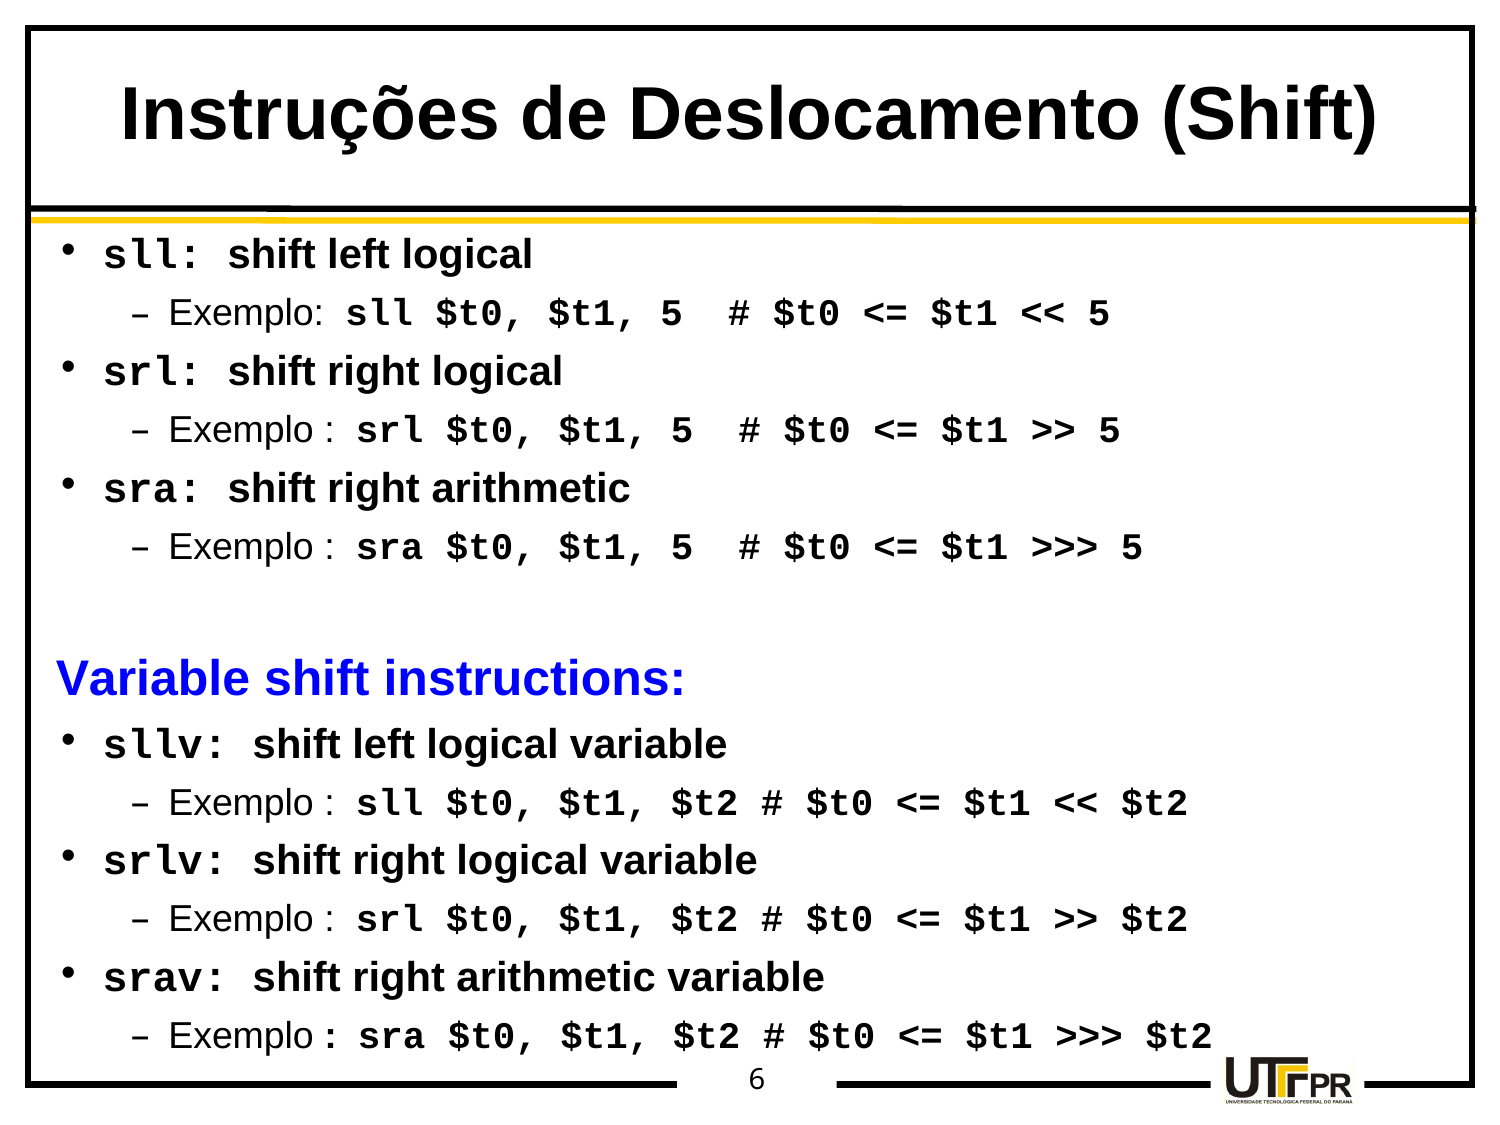

Instruções de Deslocamento (Shift)
# sll: shift left logical
Exemplo: sll $t0, $t1, 5 # $t0 <= $t1 << 5
srl: shift right logical
Exemplo : srl $t0, $t1, 5 # $t0 <= $t1 >> 5
sra: shift right arithmetic
Exemplo : sra $t0, $t1, 5 # $t0 <= $t1 >>> 5
Variable shift instructions:
sllv: shift left logical variable
Exemplo : sll $t0, $t1, $t2 # $t0 <= $t1 << $t2
srlv: shift right logical variable
Exemplo : srl $t0, $t1, $t2 # $t0 <= $t1 >> $t2
srav: shift right arithmetic variable
Exemplo : sra $t0, $t1, $t2 # $t0 <= $t1 >>> $t2